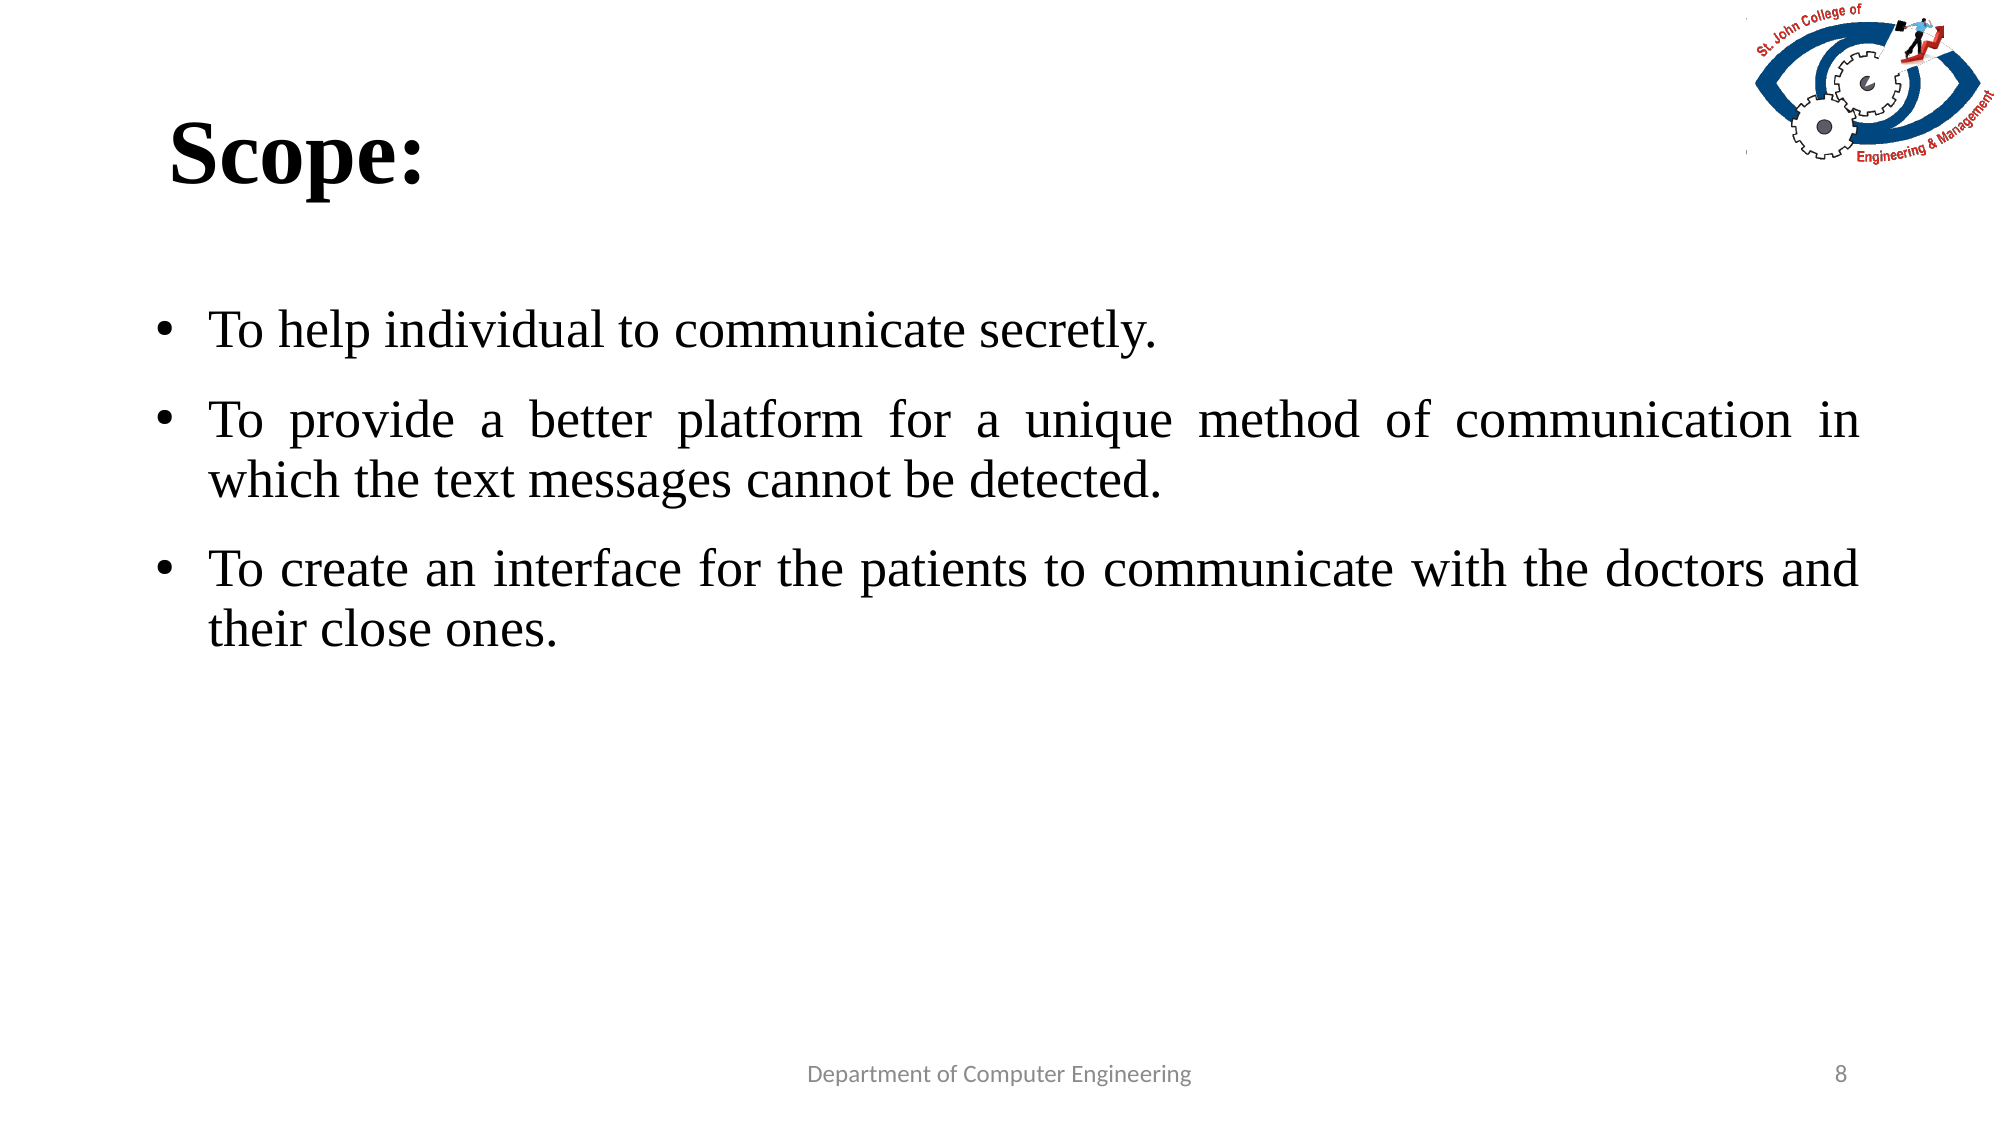

Scope:
# To help individual to communicate secretly.
To provide a better platform for a unique method of communication in which the text messages cannot be detected.
To create an interface for the patients to communicate with the doctors and their close ones.
Department of Computer Engineering